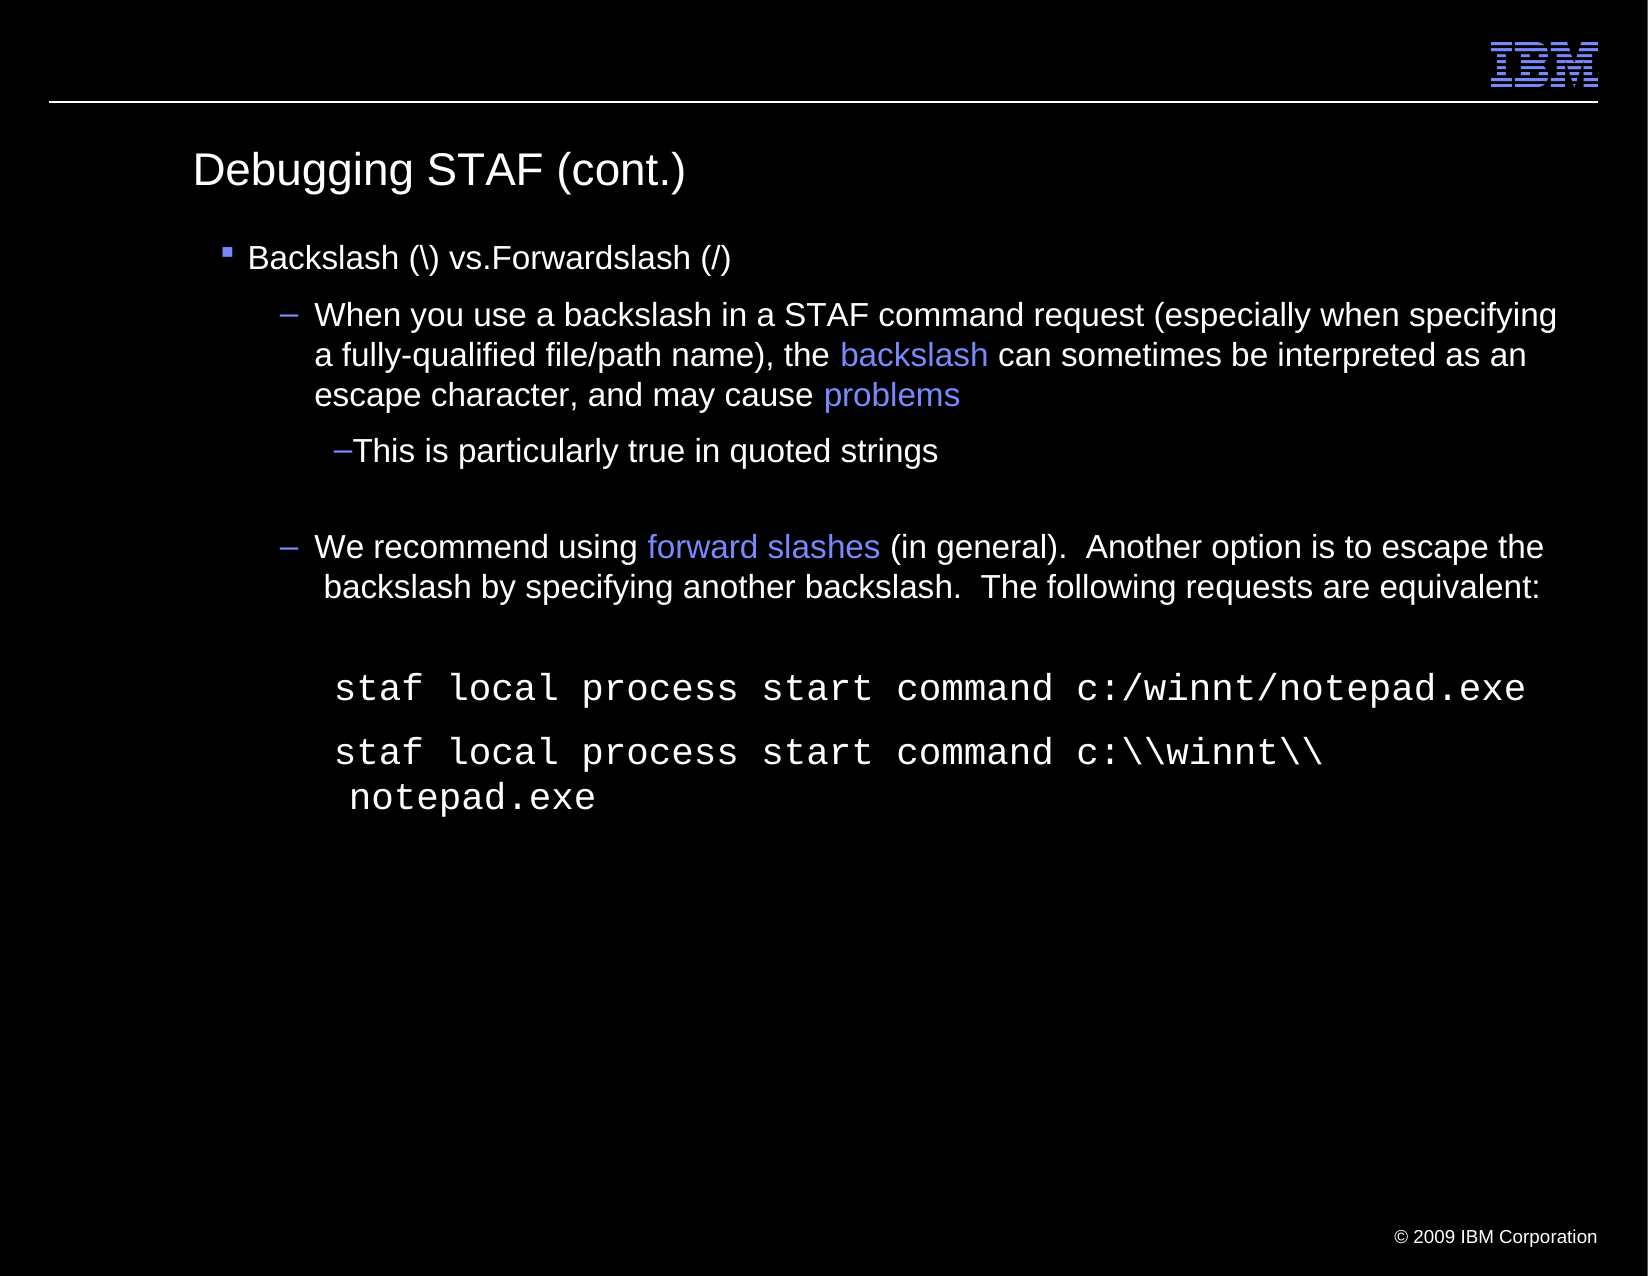

# Debugging STAF (cont.)
Backslash (\) vs.Forwardslash (/)
When you use a backslash in a STAF command request (especially when specifying a fully-qualified file/path name), the backslash can sometimes be interpreted as an escape character, and may cause problems
This is particularly true in quoted strings
We recommend using forward slashes (in general). Another option is to escape the
 backslash by specifying another backslash. The following requests are equivalent:
staf local process start command c:/winnt/notepad.exe
staf local process start command c:\\winnt\\notepad.exe